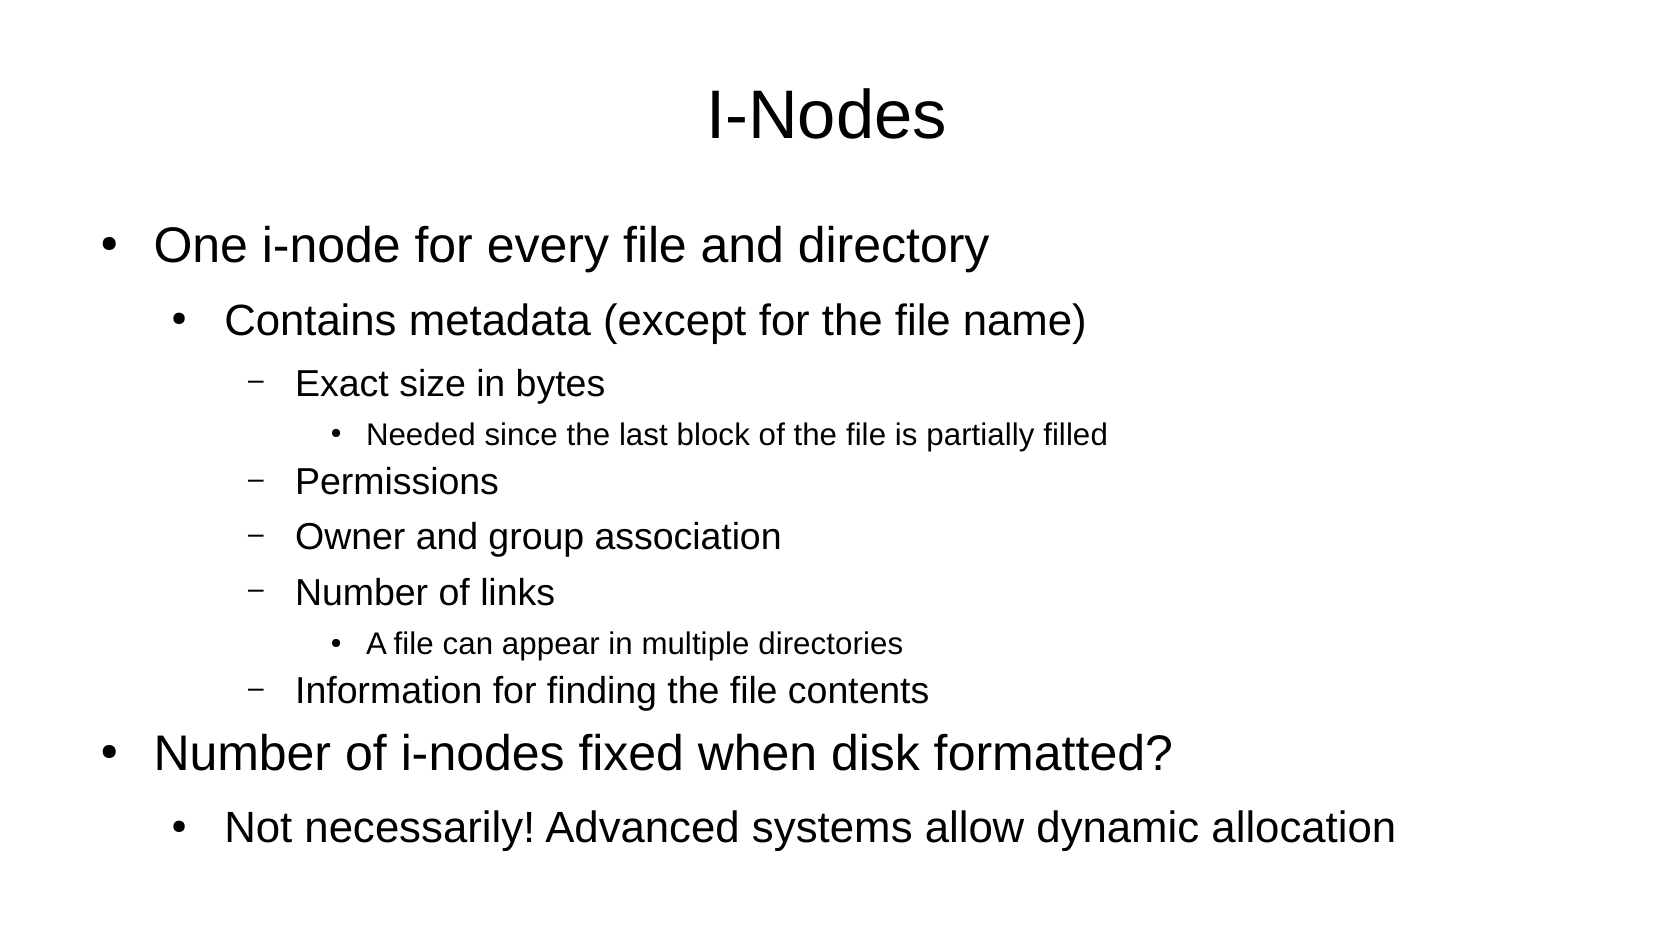

# I-Nodes
One i-node for every file and directory
Contains metadata (except for the file name)
Exact size in bytes
Needed since the last block of the file is partially filled
Permissions
Owner and group association
Number of links
A file can appear in multiple directories
Information for finding the file contents
Number of i-nodes fixed when disk formatted?
Not necessarily! Advanced systems allow dynamic allocation